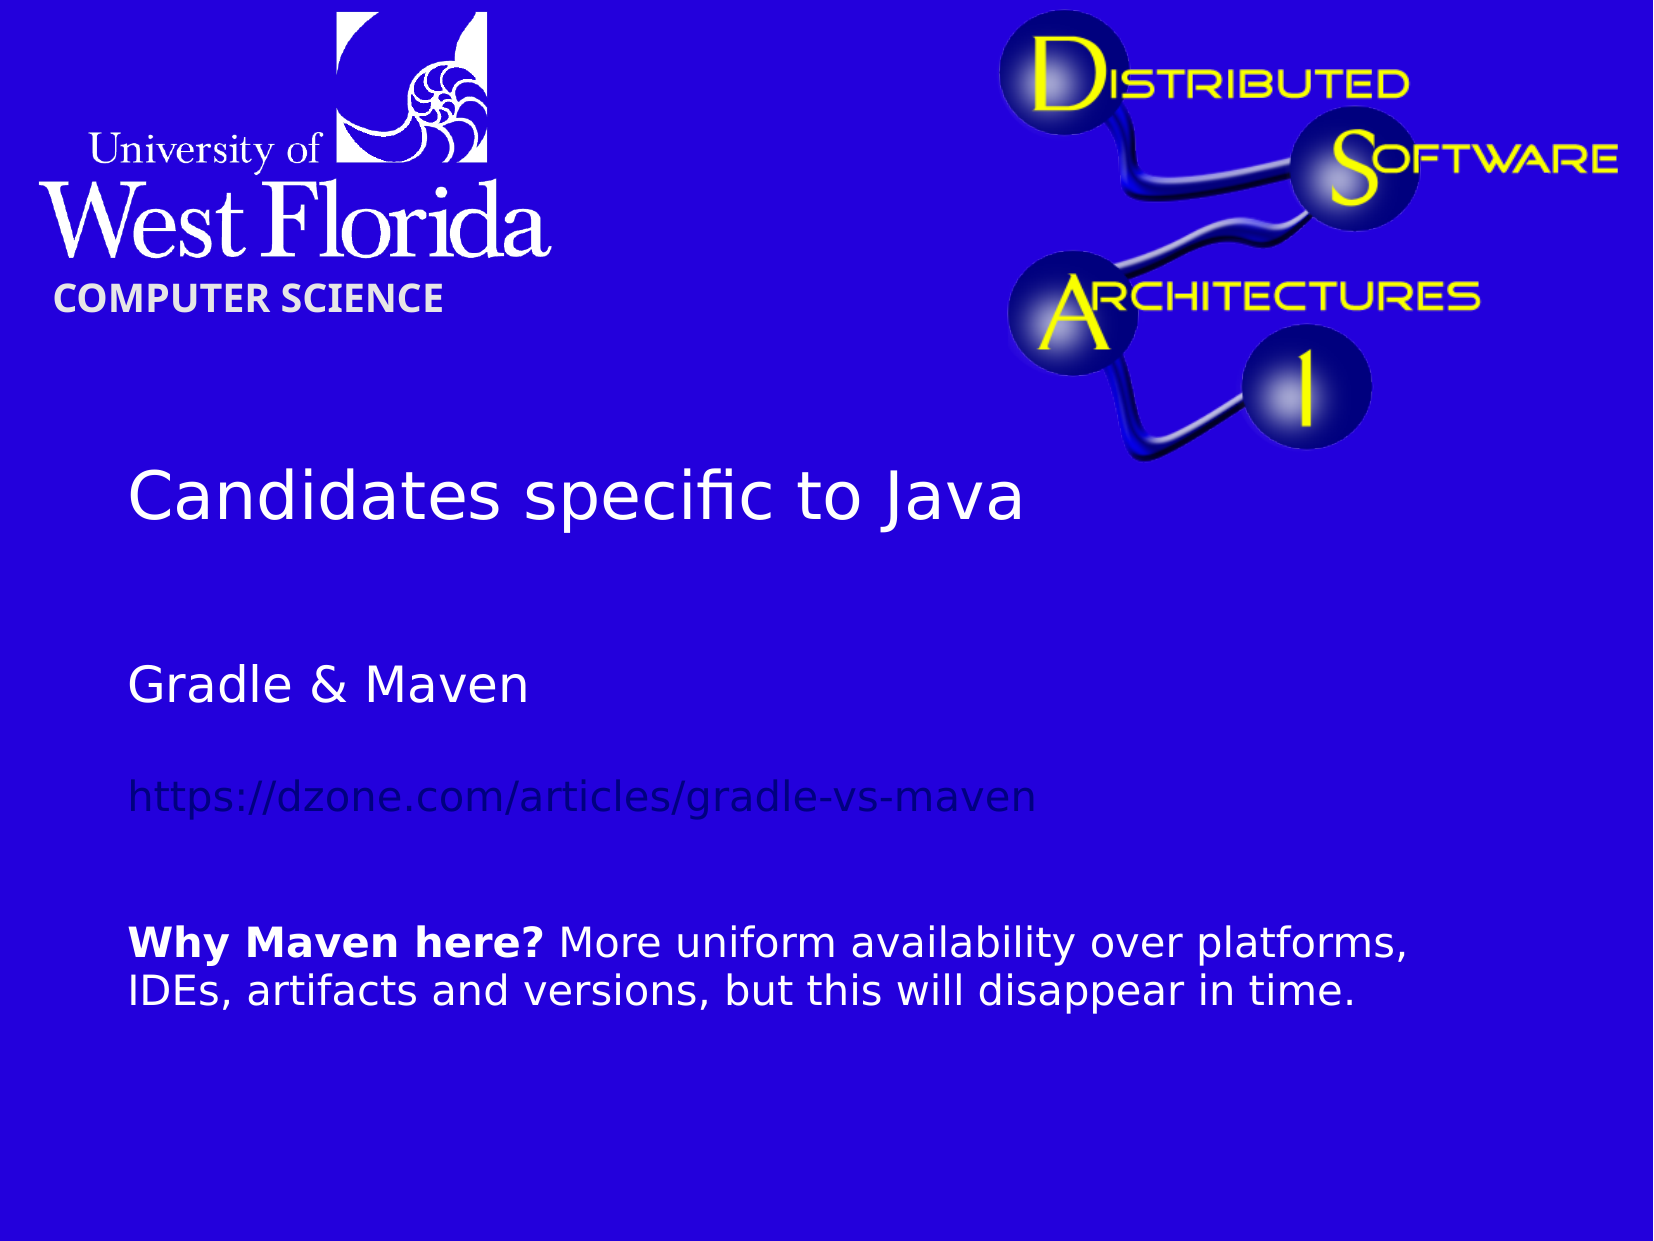

COMPUTER SCIENCE
Candidates specific to Java
Gradle & Maven
https://dzone.com/articles/gradle-vs-maven
Why Maven here? More uniform availability over platforms, IDEs, artifacts and versions, but this will disappear in time.